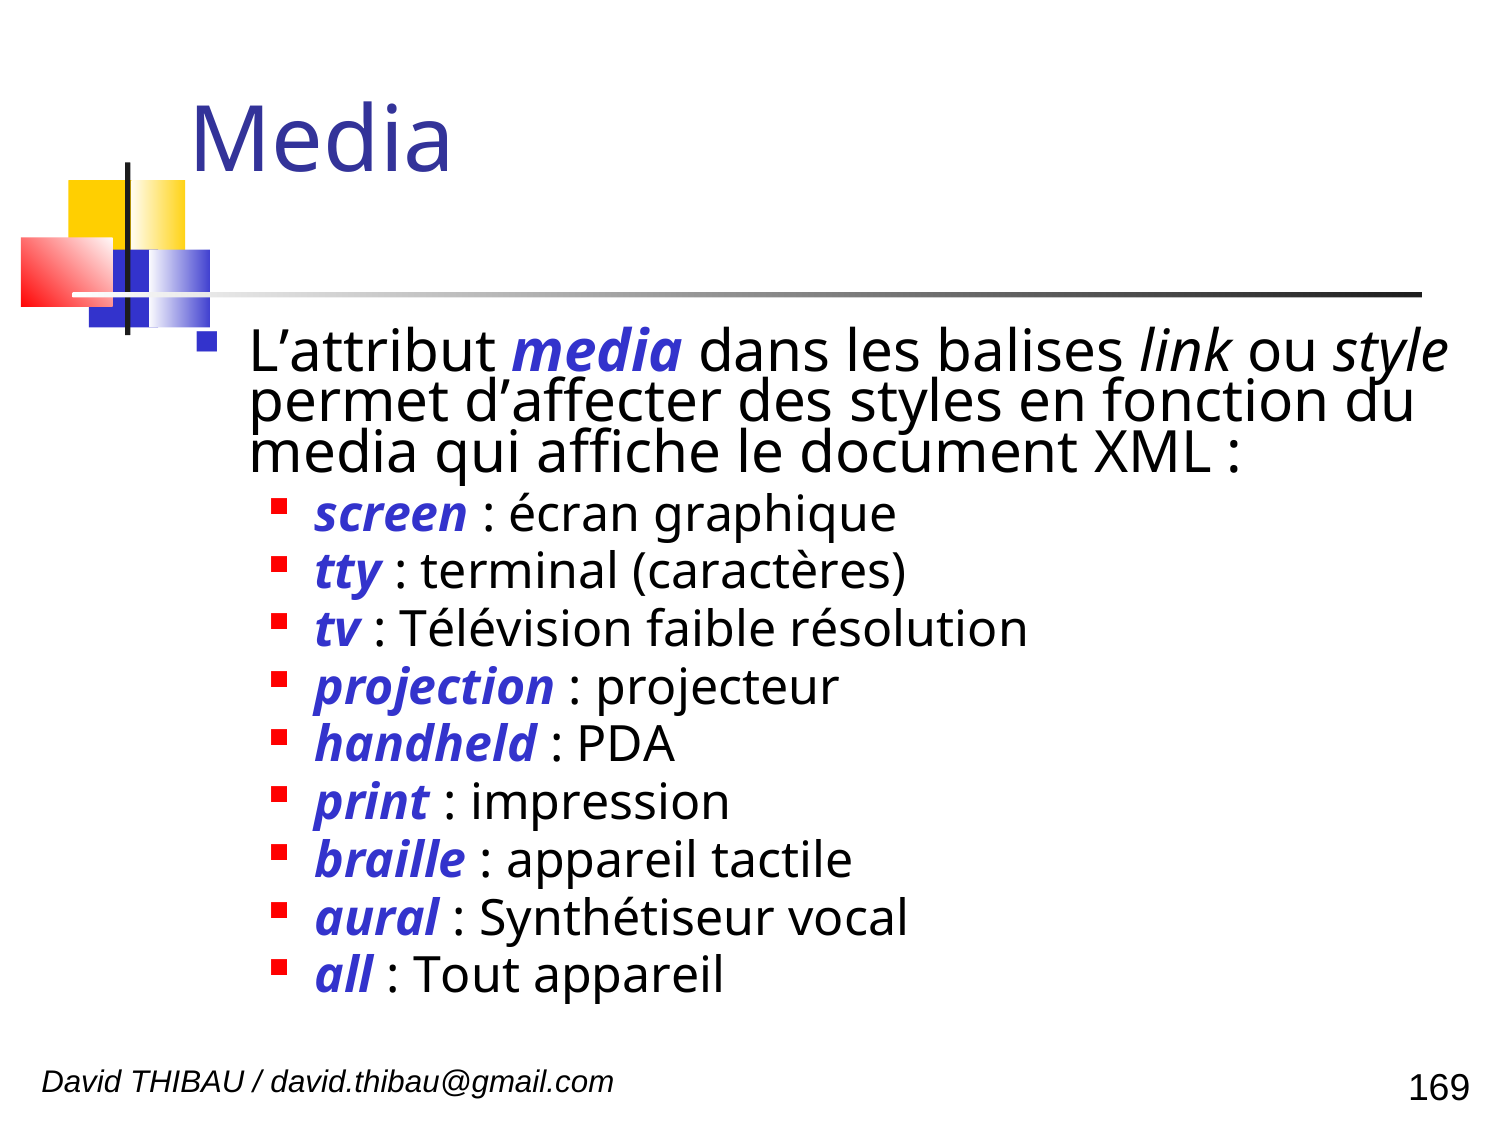

# Media
L’attribut media dans les balises link ou style permet d’affecter des styles en fonction du media qui affiche le document XML :
screen : écran graphique
tty : terminal (caractères)
tv : Télévision faible résolution
projection : projecteur
handheld : PDA
print : impression
braille : appareil tactile
aural : Synthétiseur vocal
all : Tout appareil